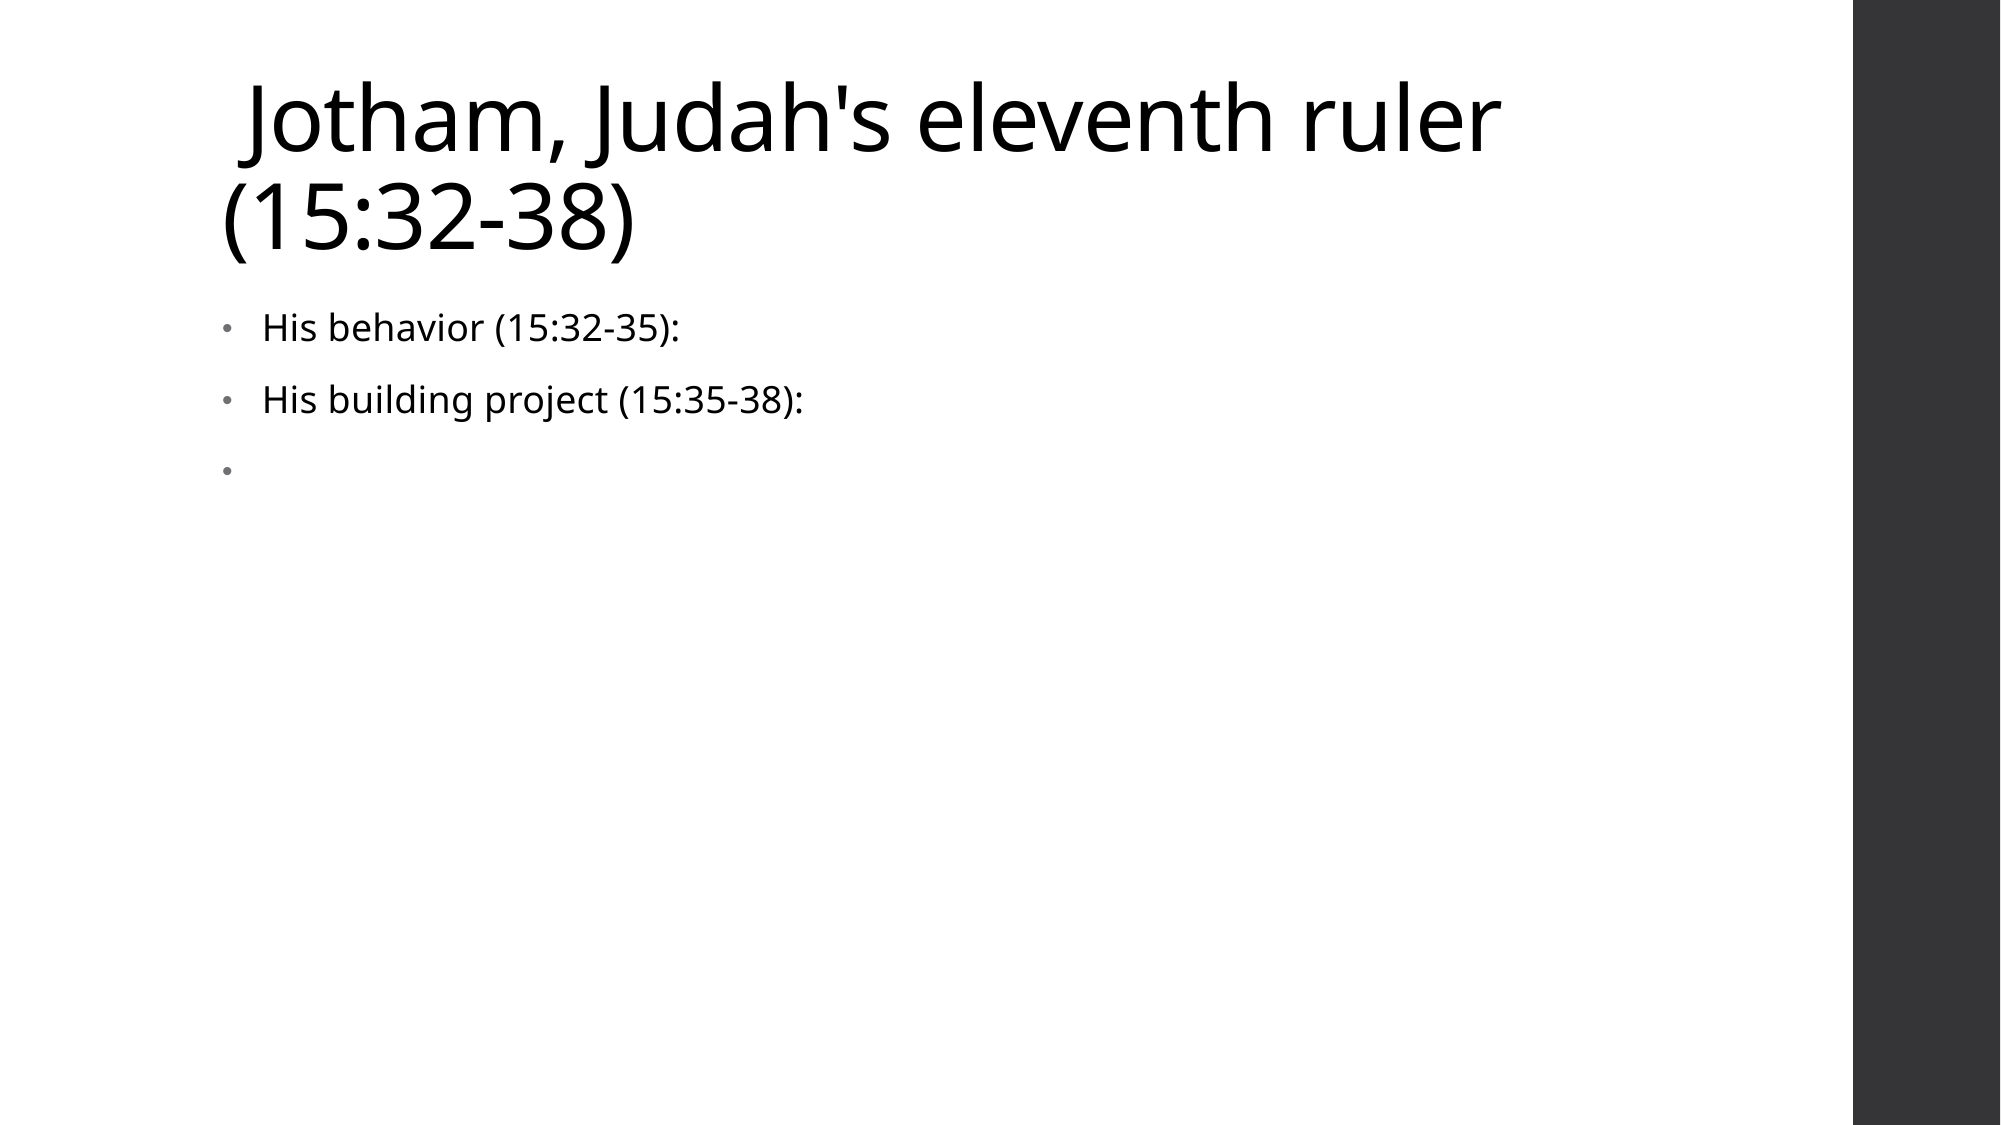

# Jotham, Judah's eleventh ruler (15:32-38)
 His behavior (15:32-35):
 His building project (15:35-38):